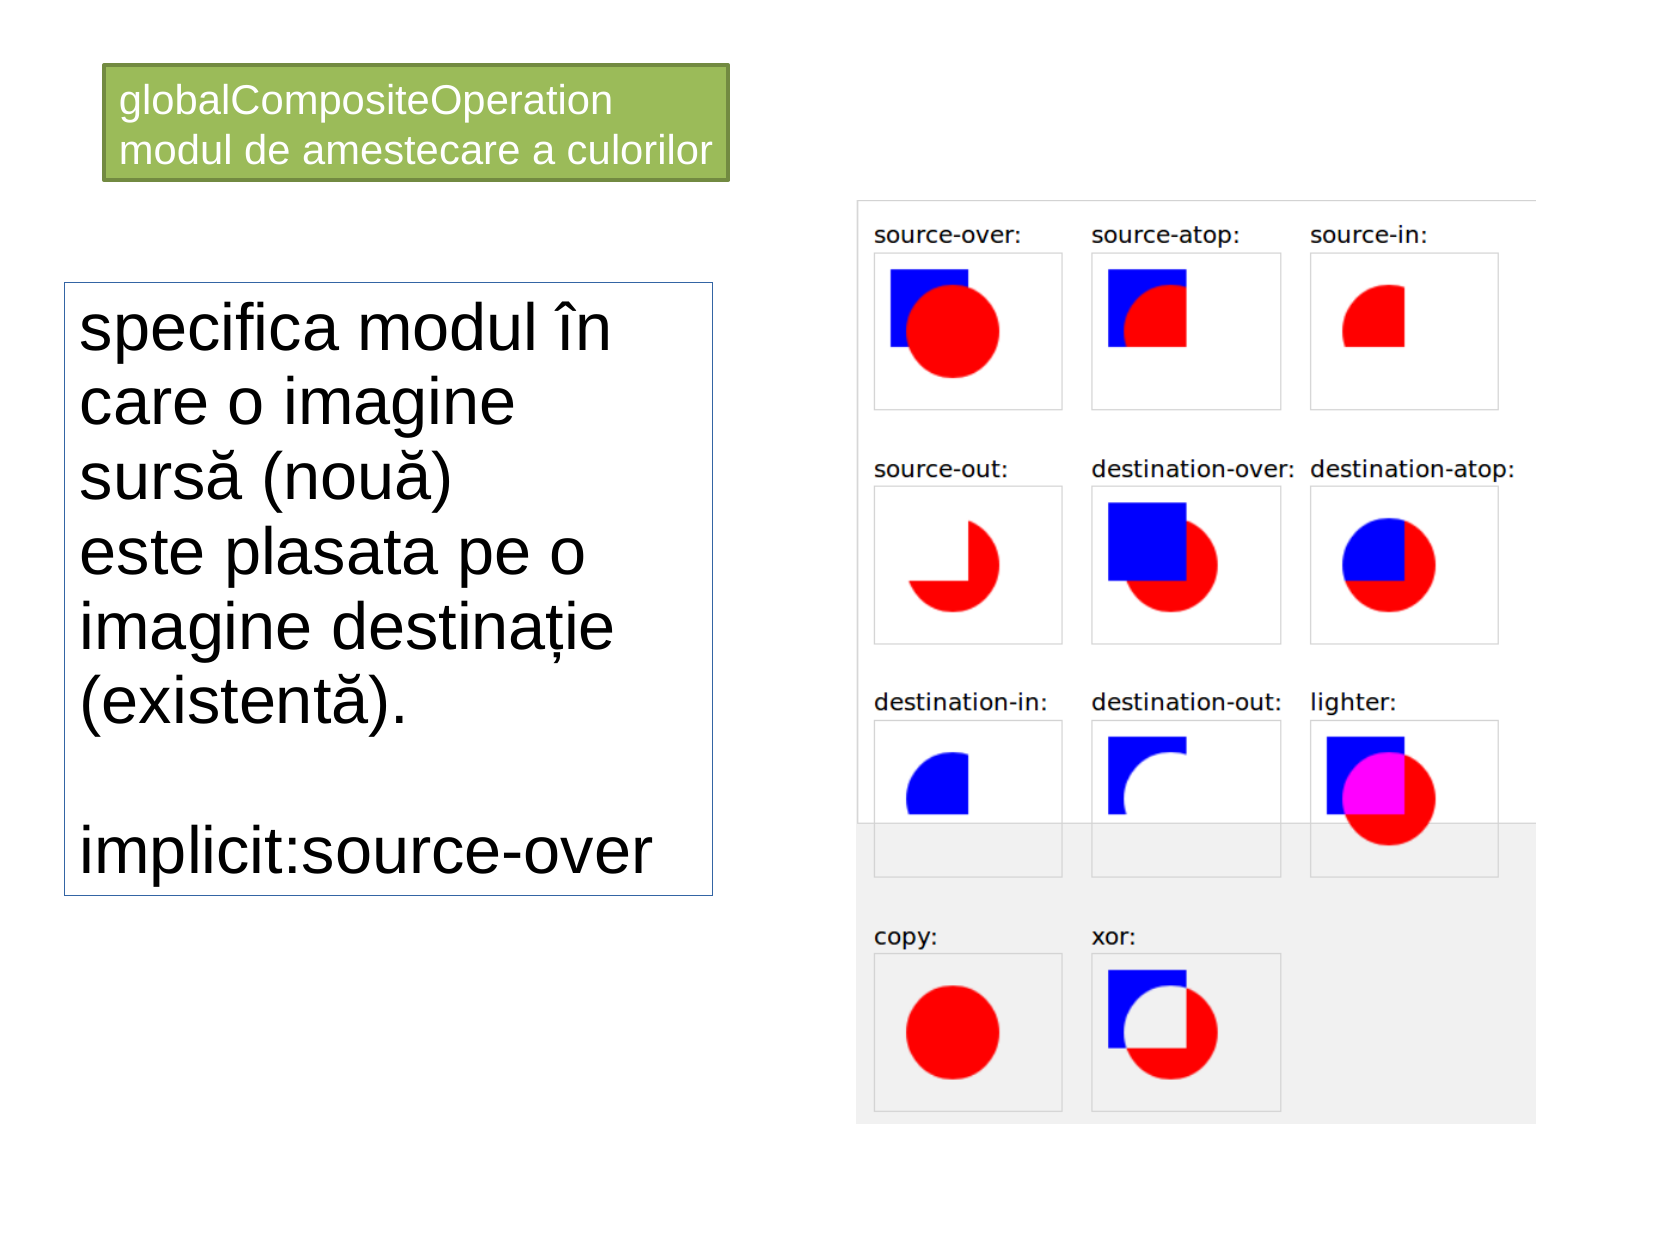

globalCompositeOperation
modul de amestecare a culorilor
specifica modul în
care o imagine sursă (nouă)
este plasata pe o imagine destinație (existentă).
implicit:source-over